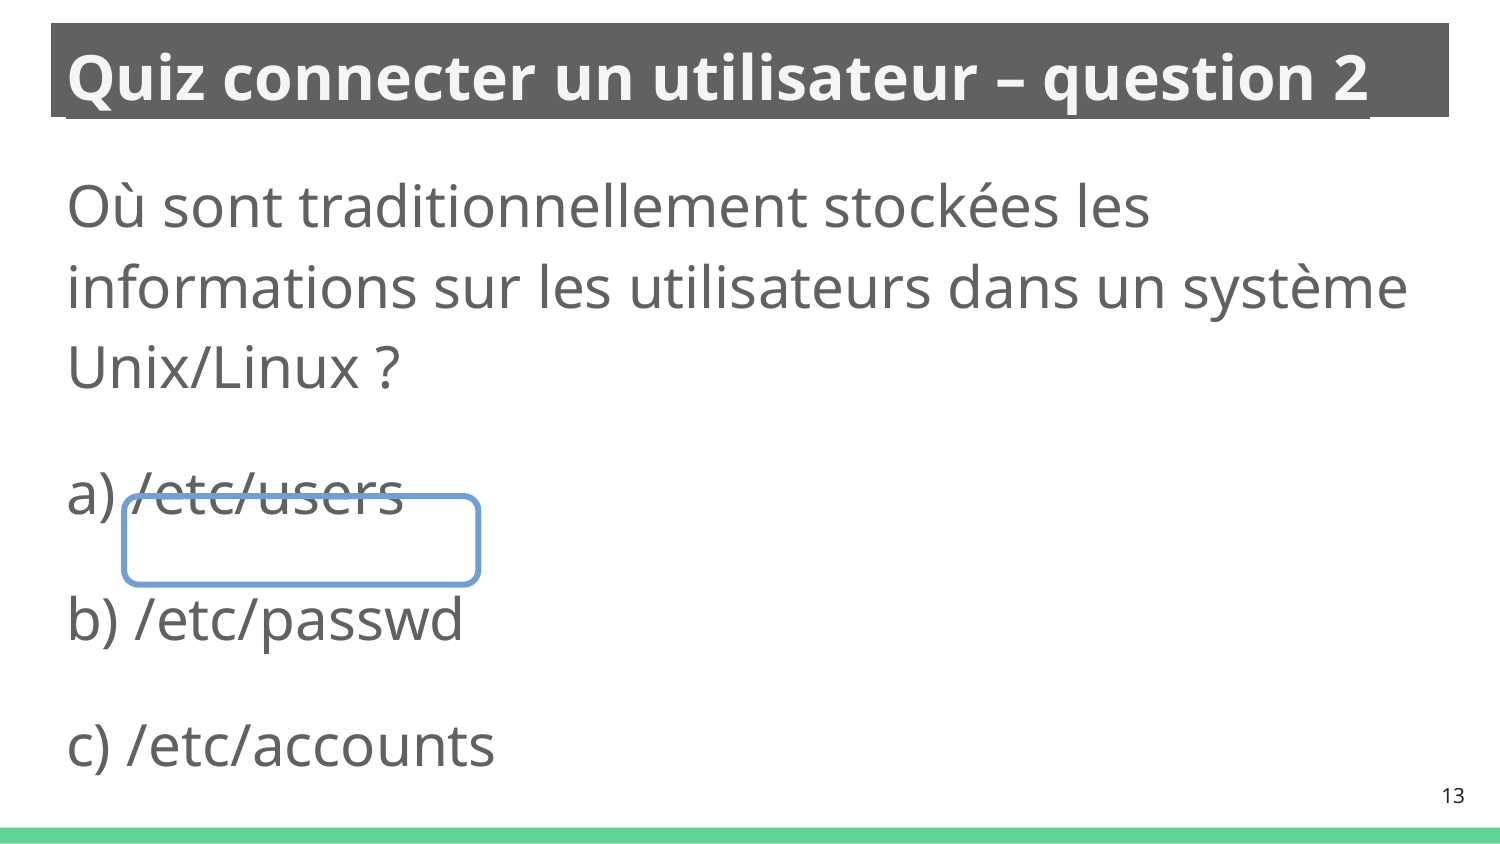

# Quiz connecter un utilisateur – question 2
Où sont traditionnellement stockées les informations sur les utilisateurs dans un système Unix/Linux ?
a) /etc/users
b) /etc/passwd
c) /etc/accounts